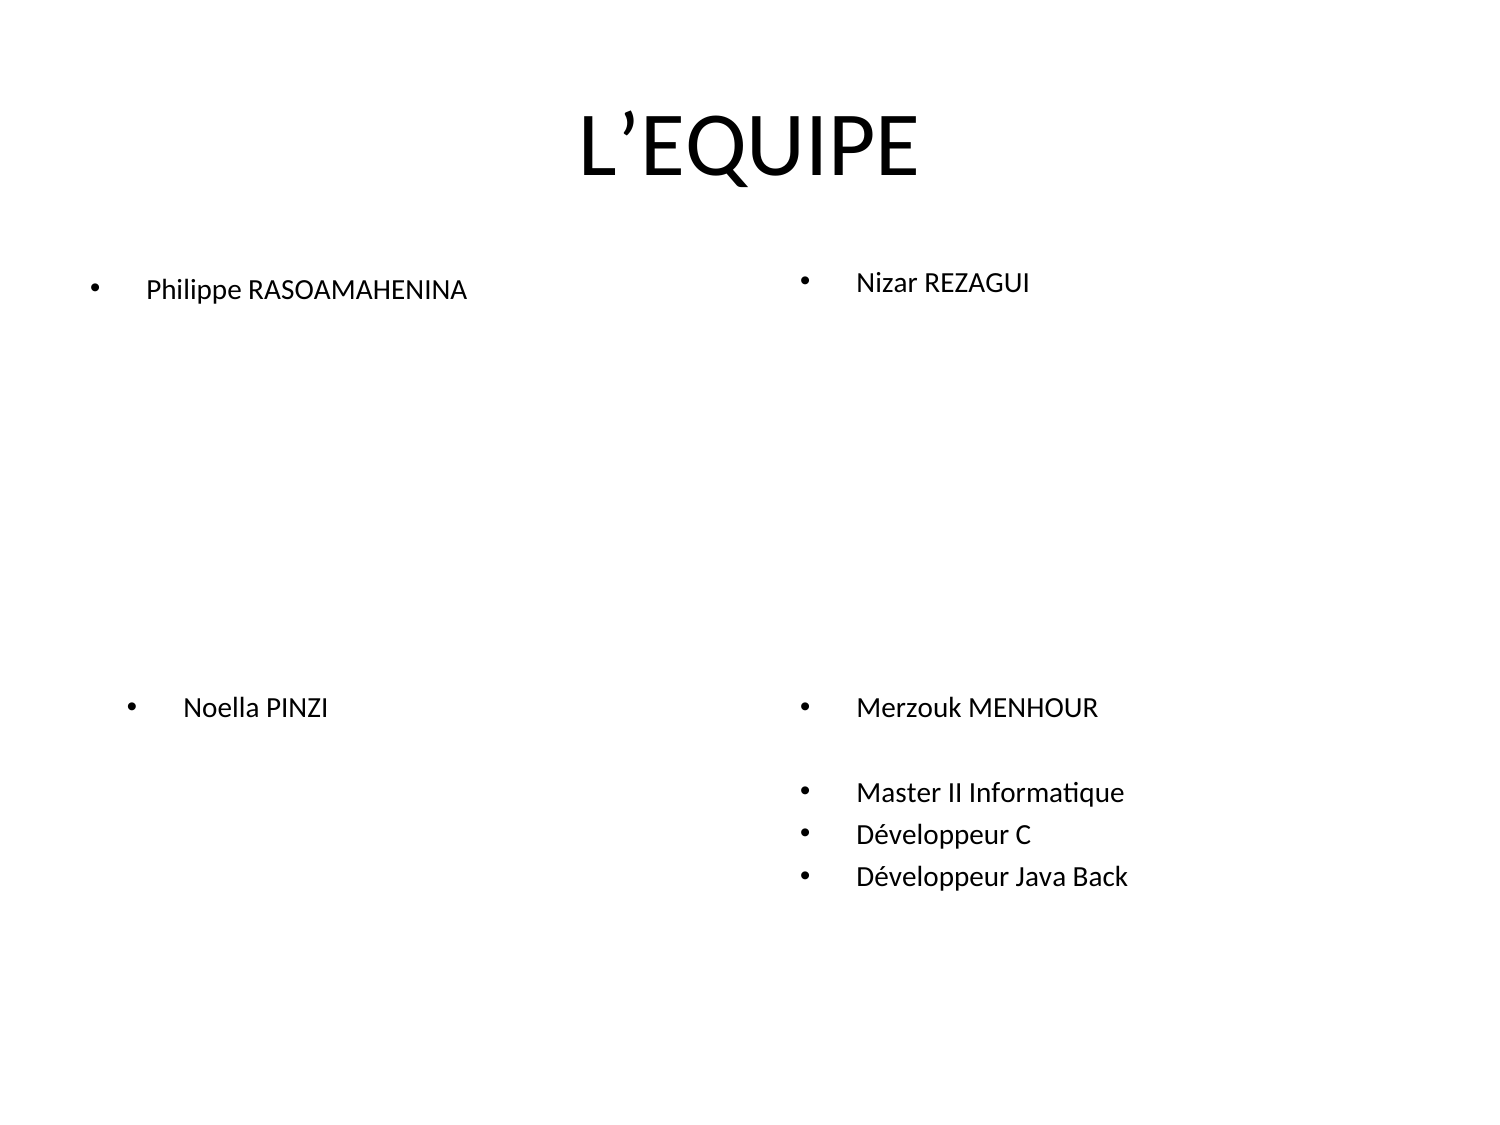

# L’EQUIPE
Nizar REZAGUI
Philippe RASOAMAHENINA
Noella PINZI
Merzouk MENHOUR
Master II Informatique
Développeur C
Développeur Java Back